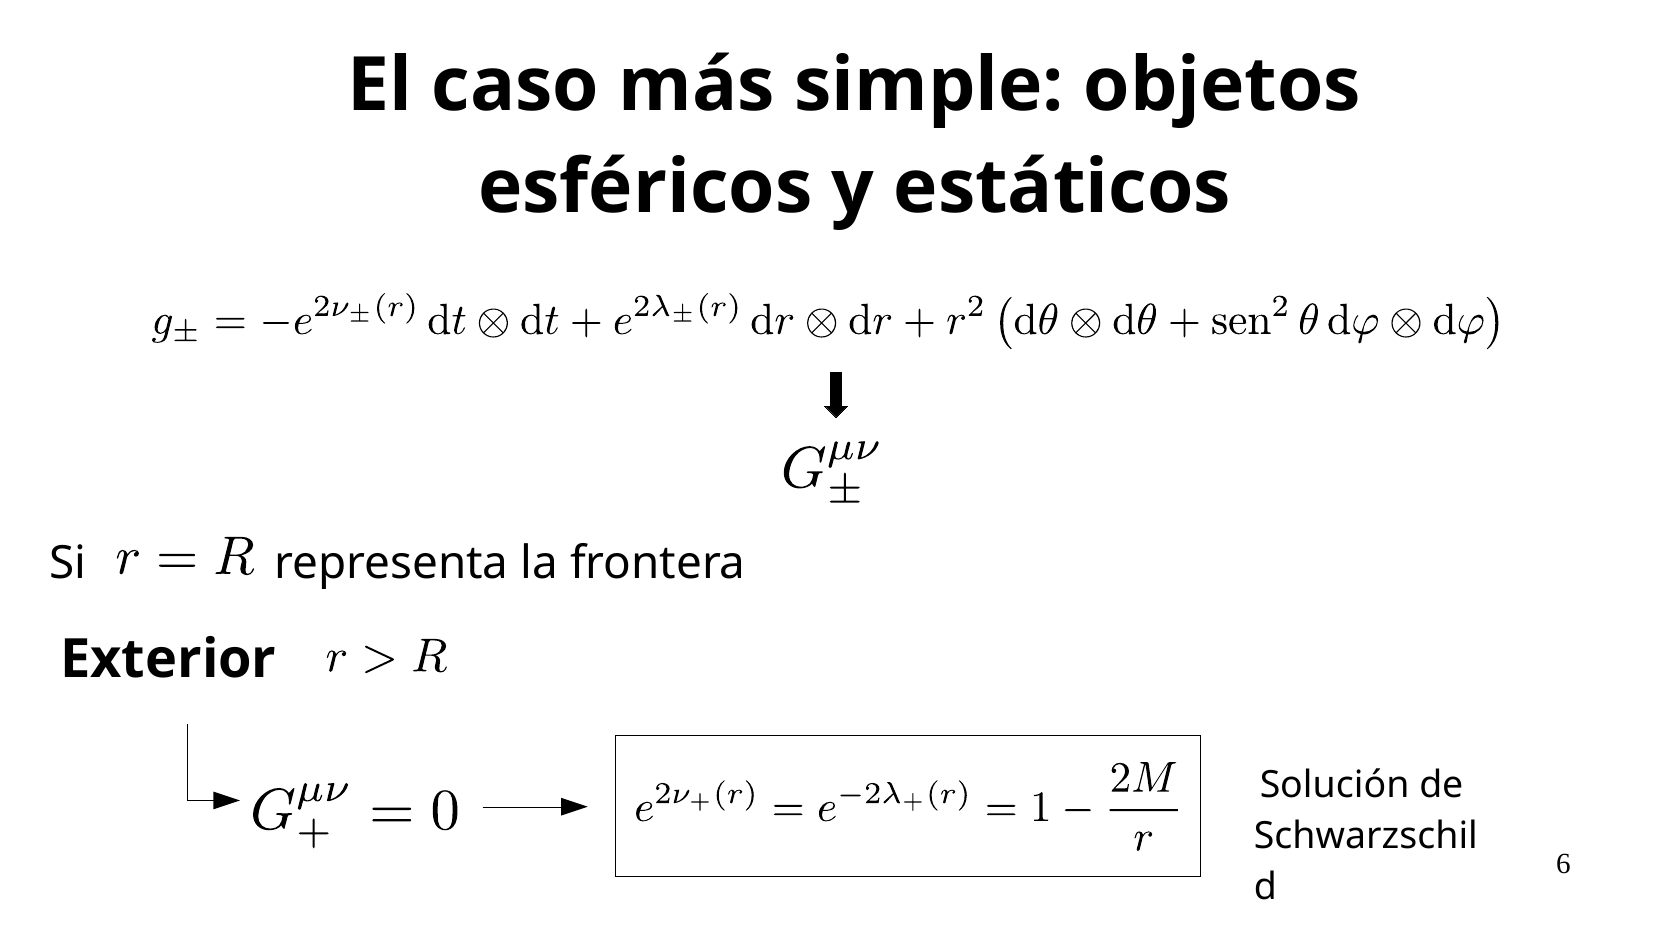

# El caso más simple: objetos esféricos y estáticos
Si			representa la frontera
Exterior
Solución de
Schwarzschild
6